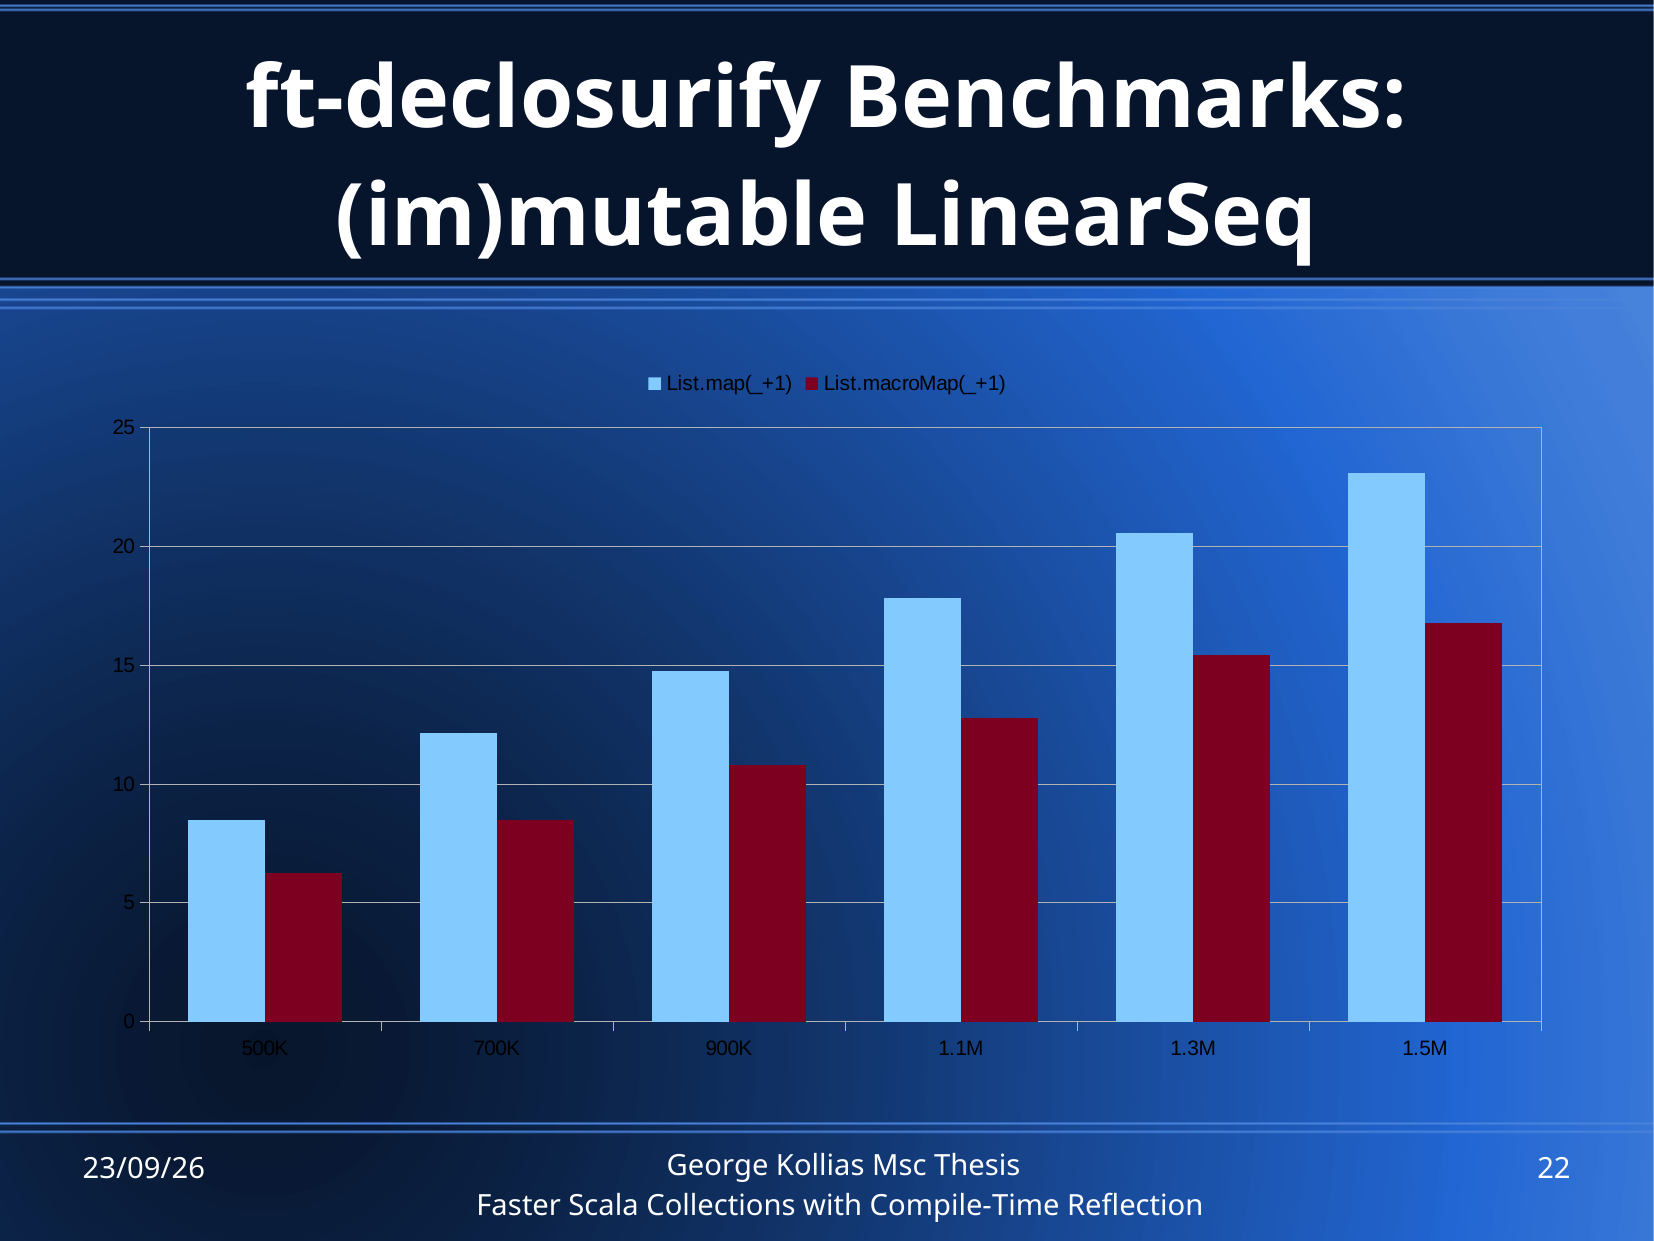

# ft-declosurify Benchmarks: (im)mutable LinearSeq
### Chart
| Category | List.map(_+1) | List.macroMap(_+1) |
|---|---|---|
| 500K | 8.49172816 | 6.2594368 |
| 700K | 12.1662984 | 8.48611428 |
| 900K | 14.75992748 | 10.79658232 |
| 1.1M | 17.83202016 | 12.769916 |
| 1.3M | 20.57892984 | 15.4103694 |
| 1.5M | 23.08220884 | 16.79051676 |
22